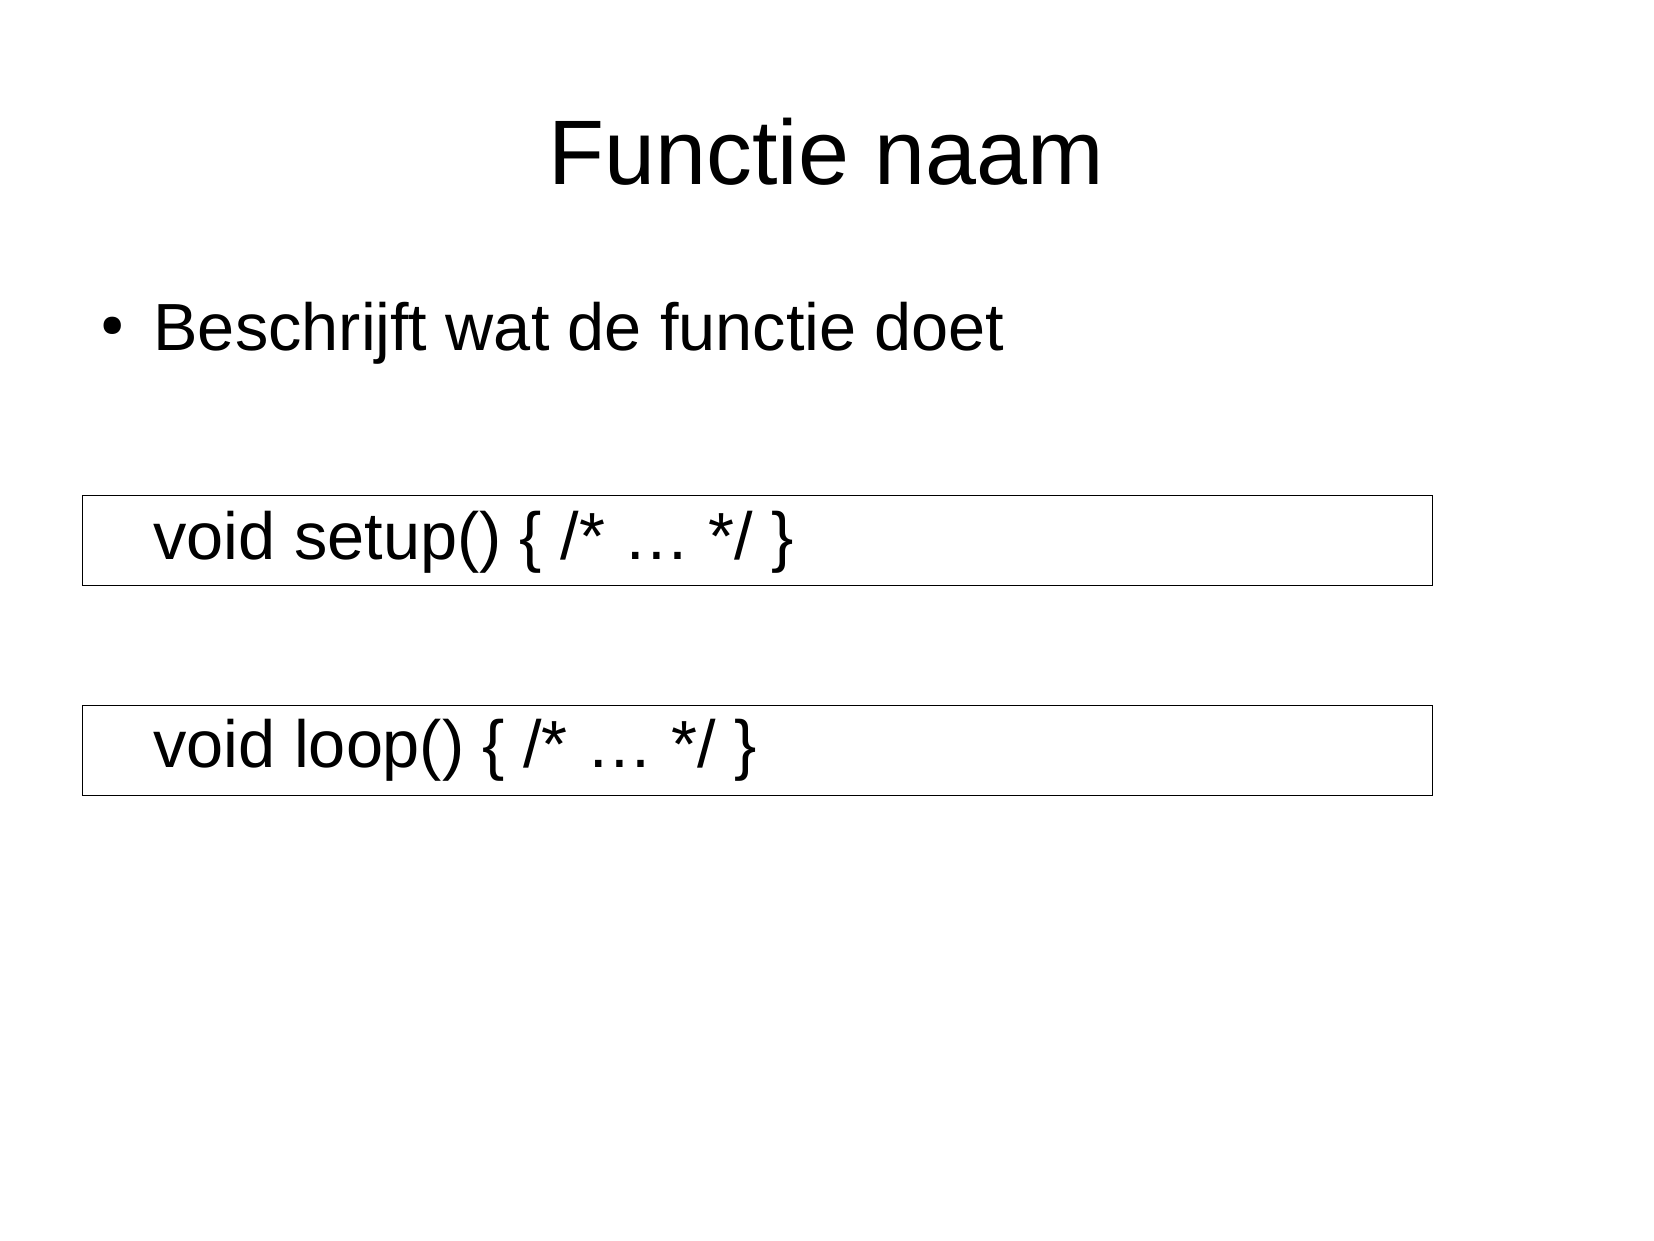

# Functie naam
Beschrijft wat de functie doet
void setup() { /* … */ }
void loop() { /* … */ }